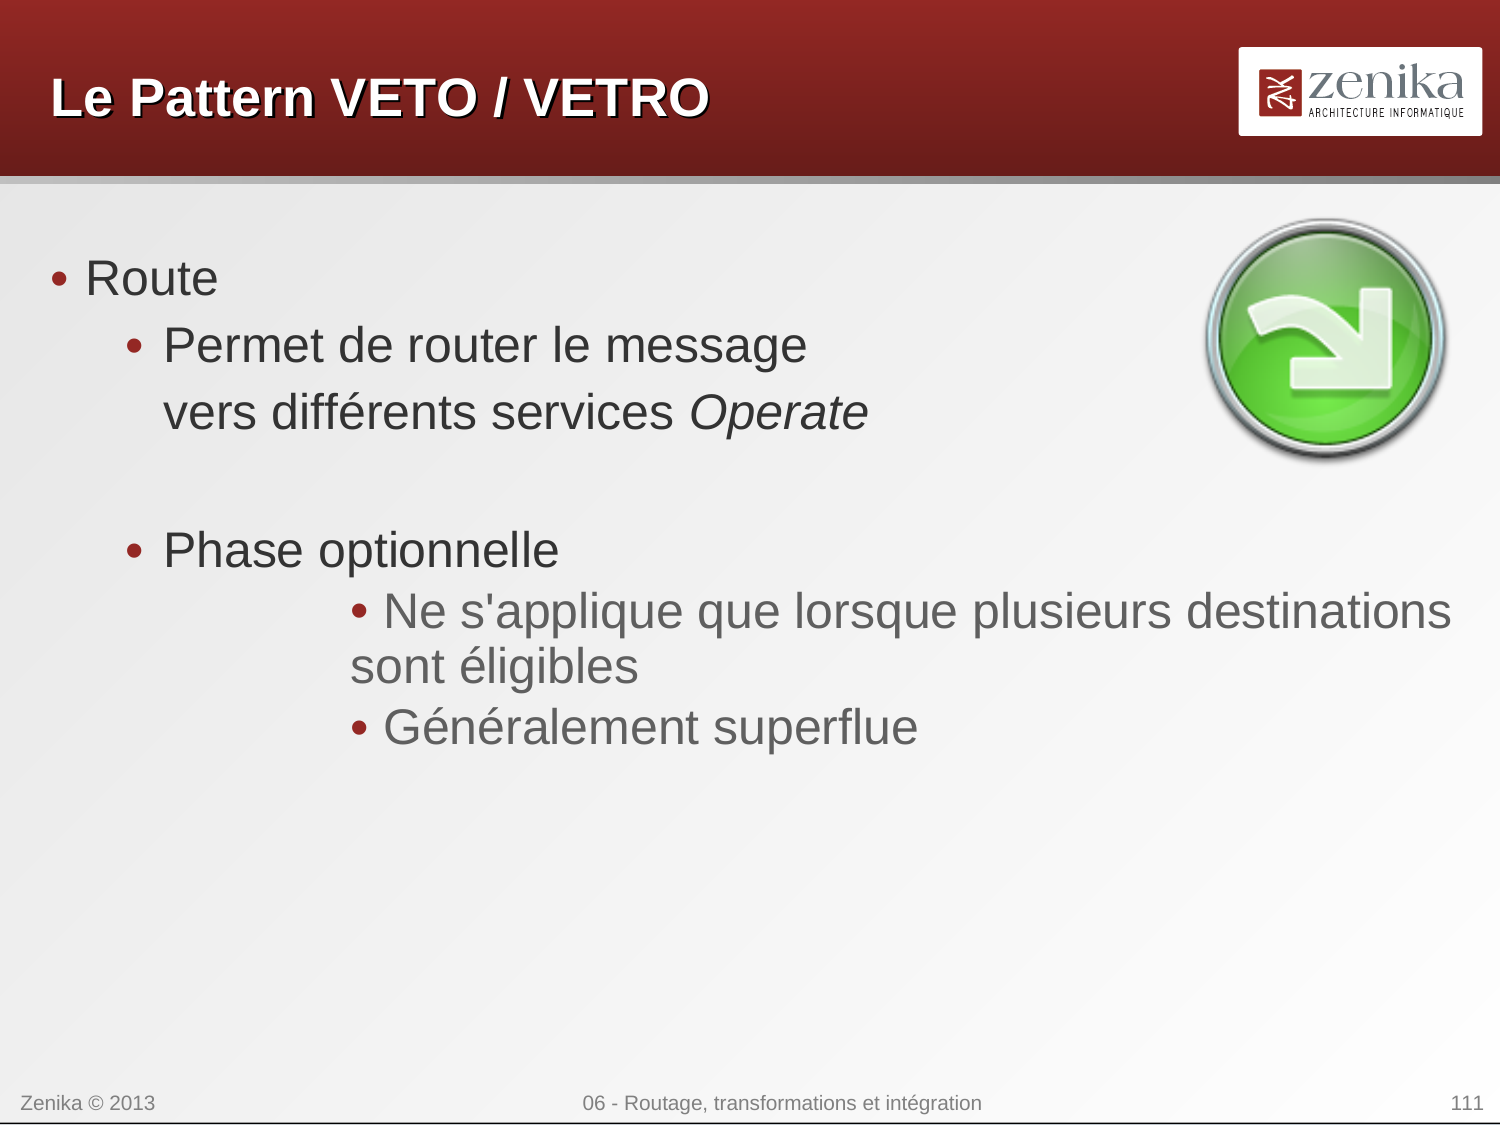

# Le Pattern VETO / VETRO
Route
Permet de router le message
vers différents services Operate
Phase optionnelle
 Ne s'applique que lorsque plusieurs destinations sont éligibles
 Généralement superflue